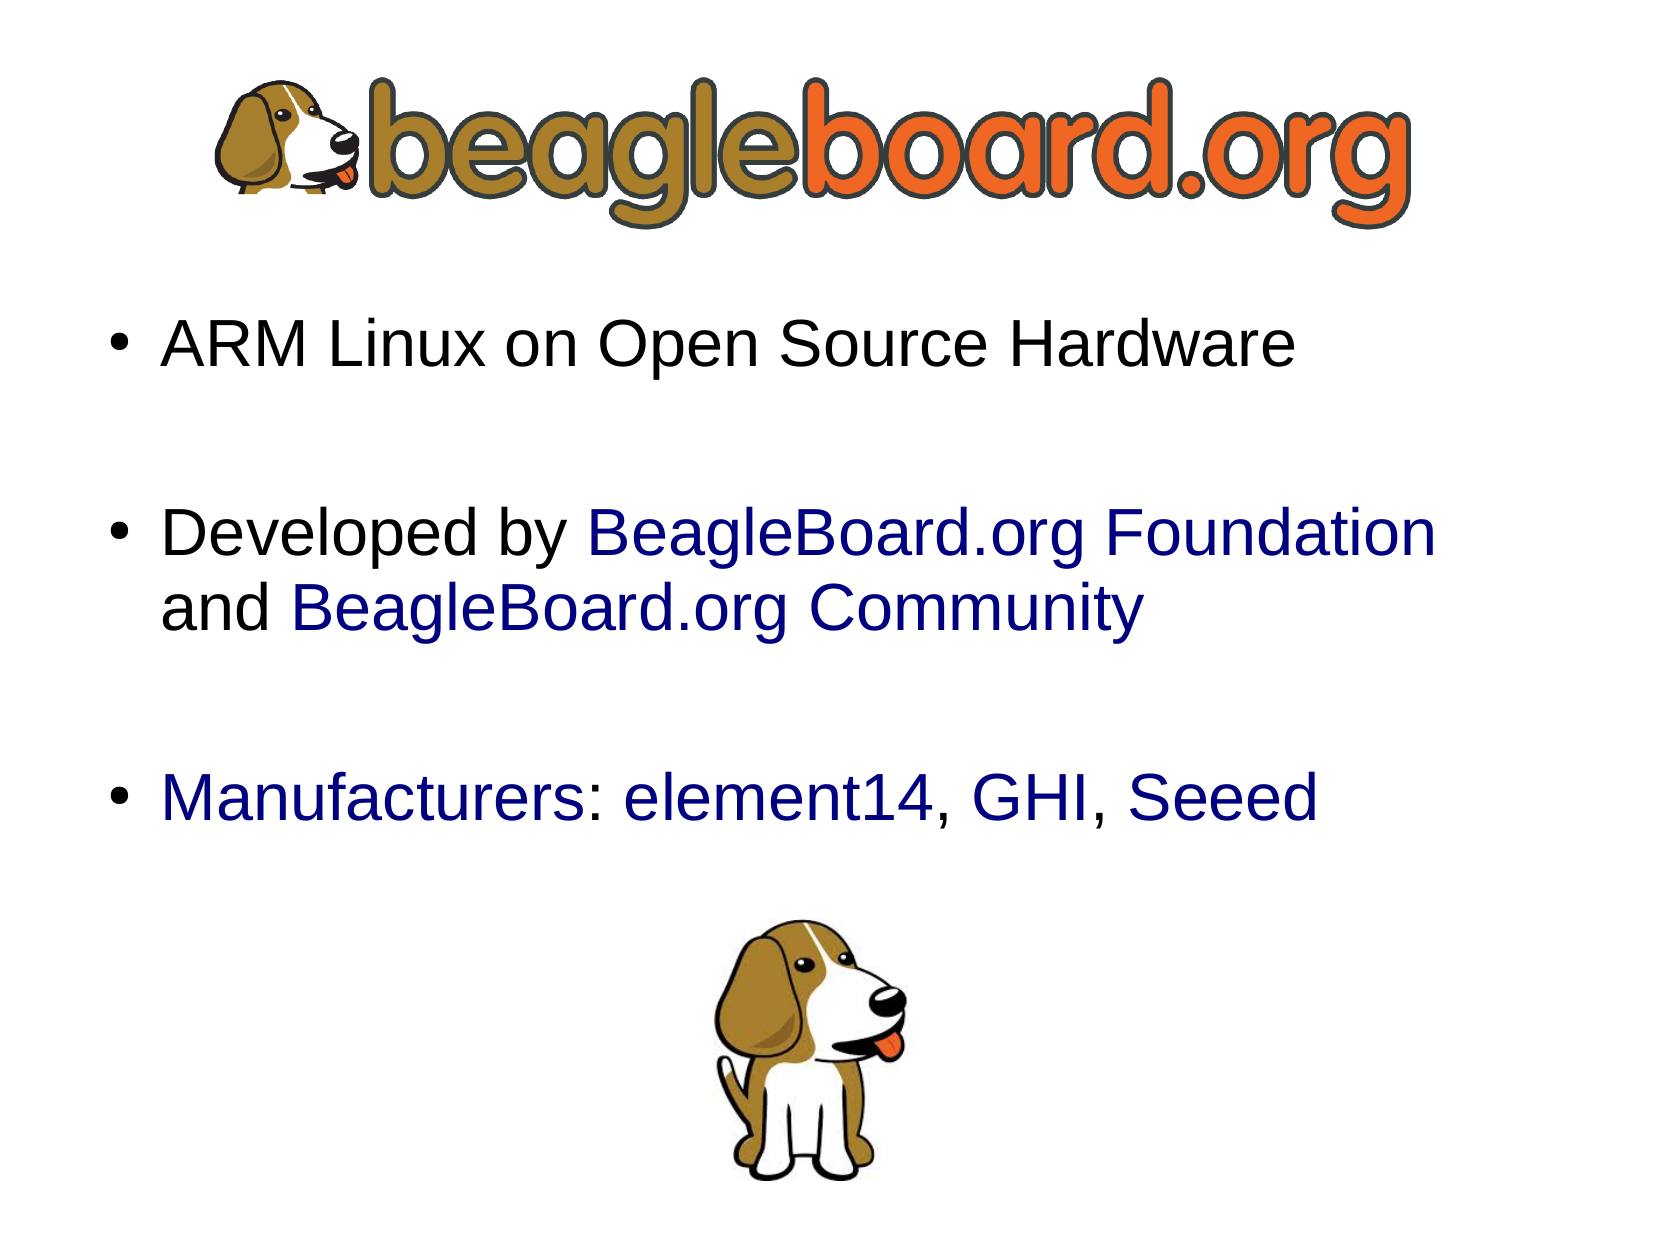

# ARM Linux on Open Source Hardware
Developed by BeagleBoard.org Foundation and BeagleBoard.org Community
Manufacturers: element14, GHI, Seeed